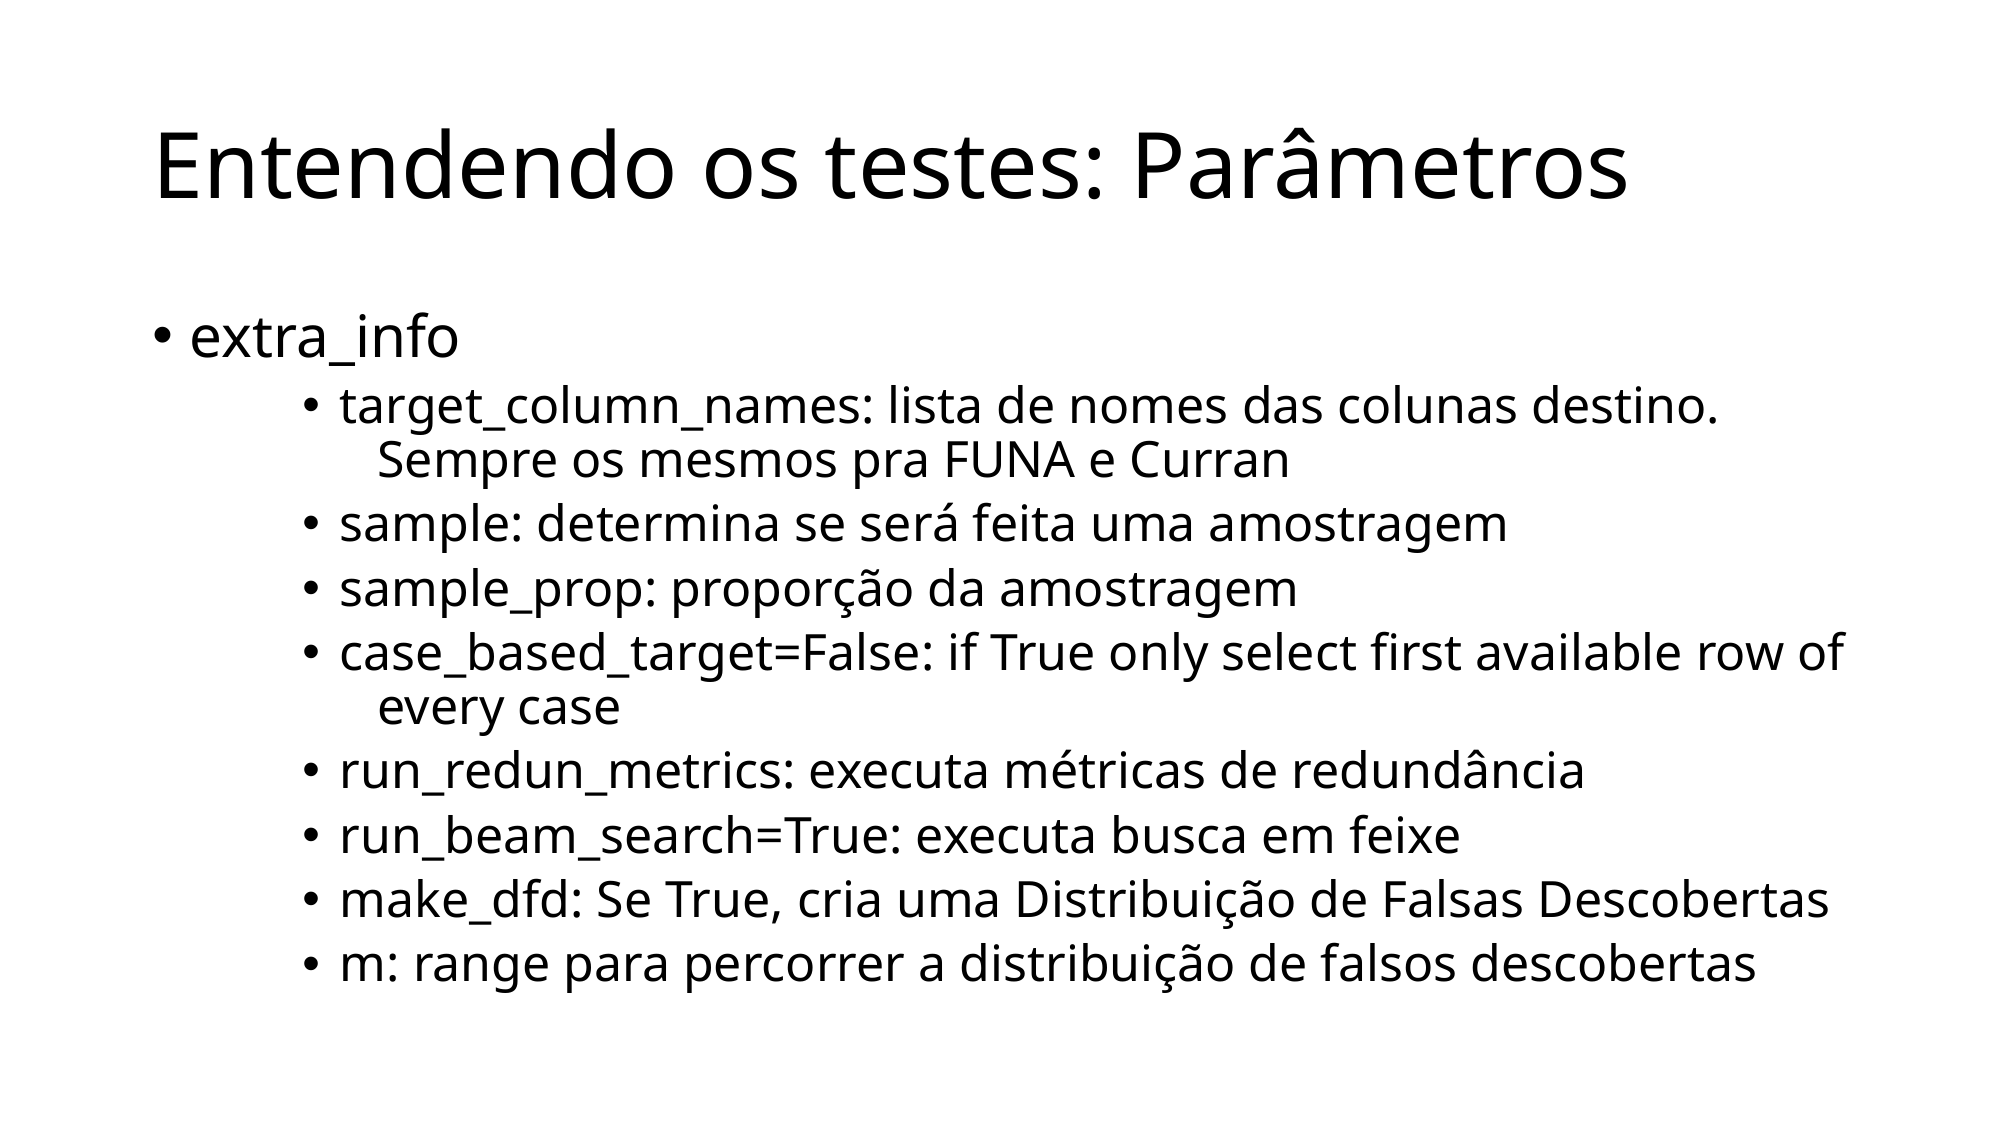

# Entendendo os testes: Parâmetros
extra_info
target_column_names: lista de nomes das colunas destino. Sempre os mesmos pra FUNA e Curran
sample: determina se será feita uma amostragem
sample_prop: proporção da amostragem
case_based_target=False: if True only select first available row of every case
run_redun_metrics: executa métricas de redundância
run_beam_search=True: executa busca em feixe
make_dfd: Se True, cria uma Distribuição de Falsas Descobertas
m: range para percorrer a distribuição de falsos descobertas